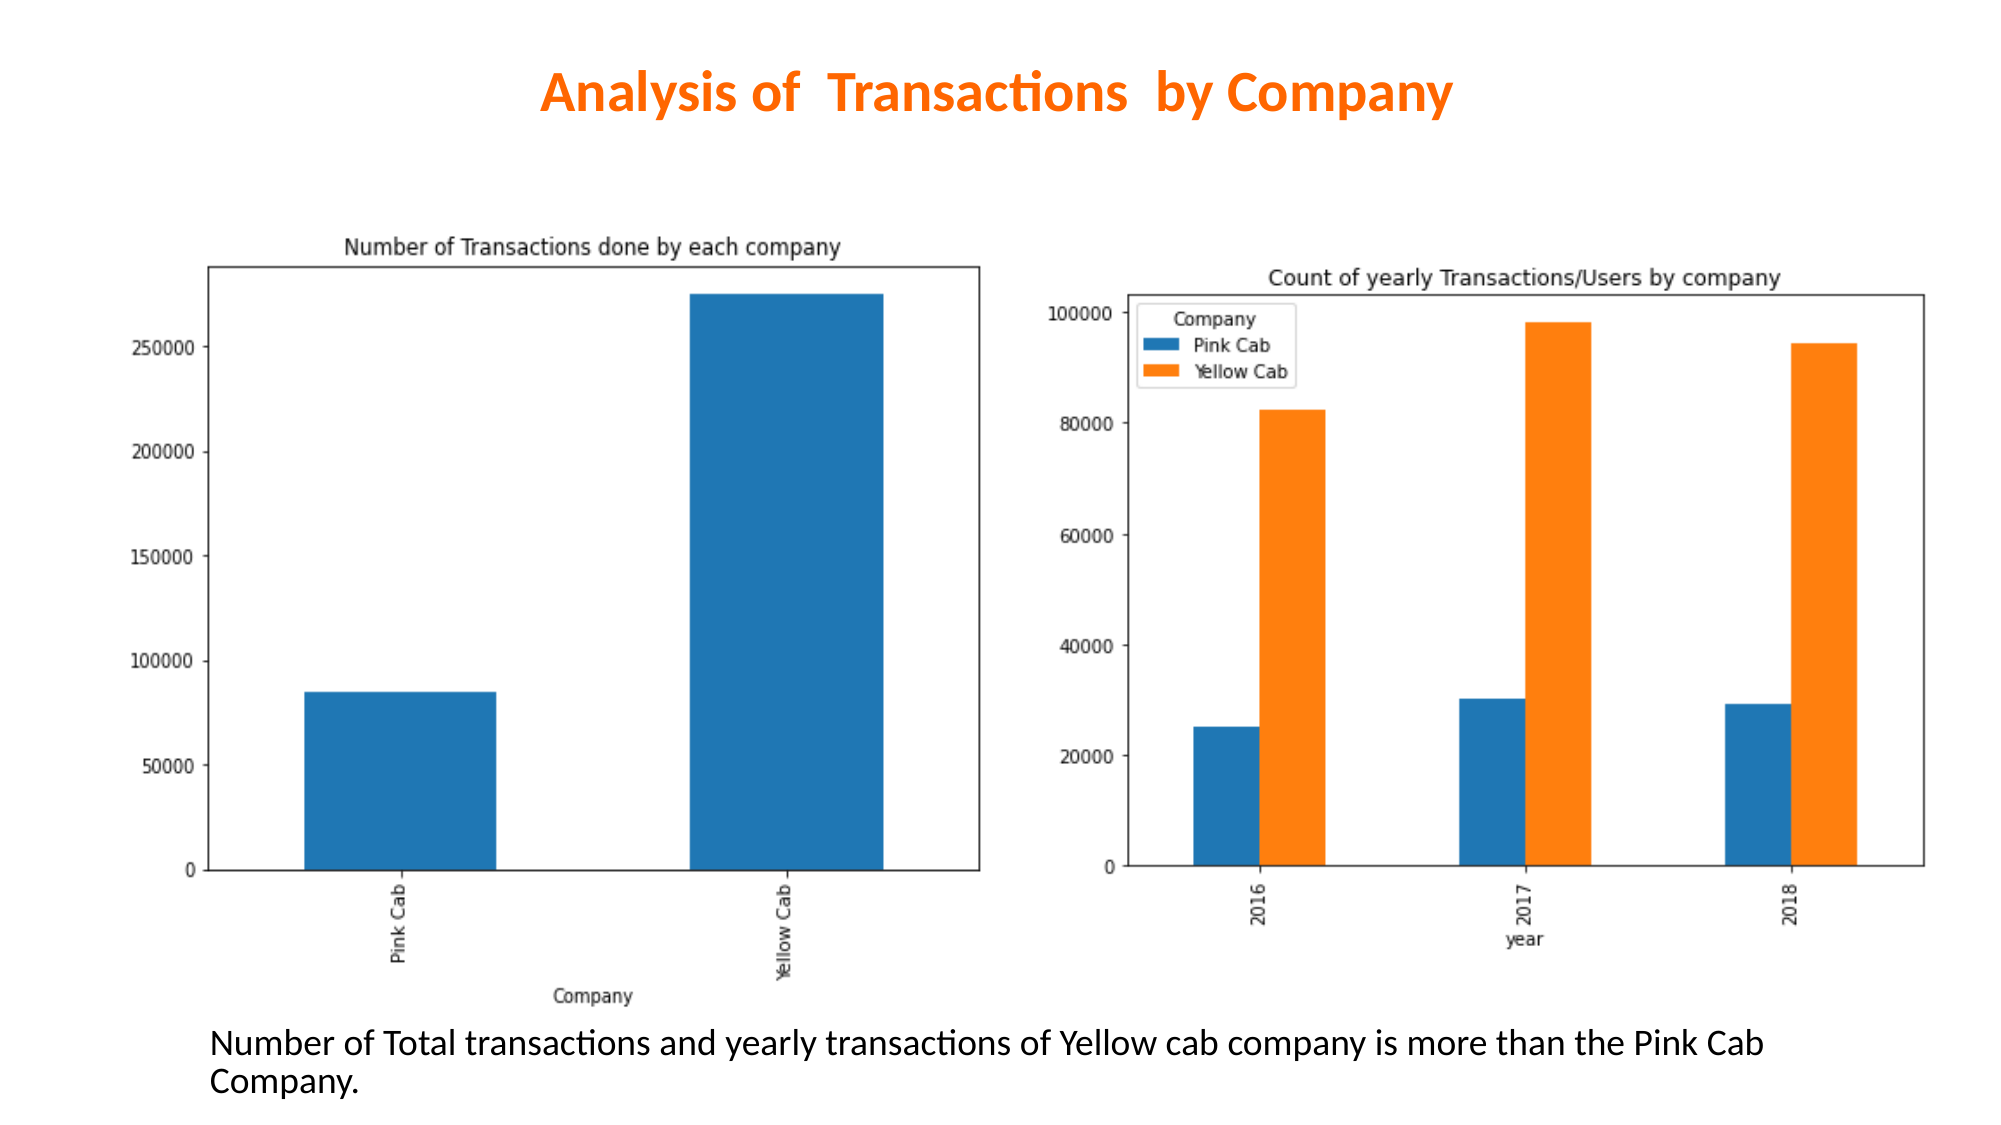

Analysis of Transactions by Company
Number of Total transactions and yearly transactions of Yellow cab company is more than the Pink Cab
Company.